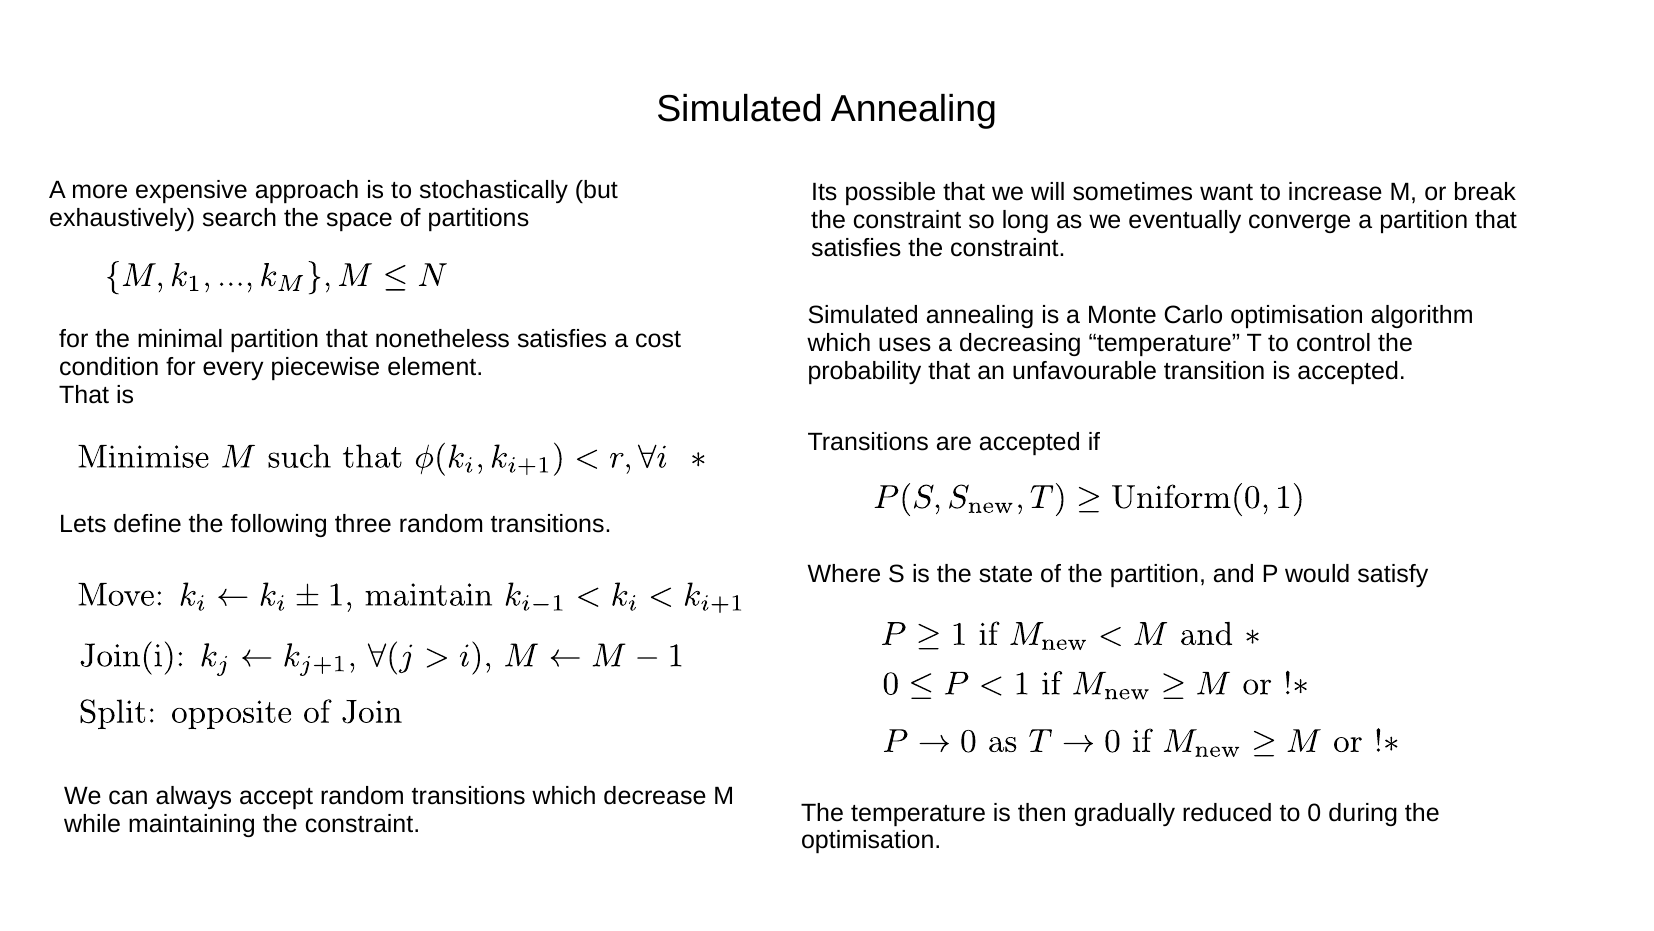

# Simulated Annealing
A more expensive approach is to stochastically (but exhaustively) search the space of partitions
Its possible that we will sometimes want to increase M, or break the constraint so long as we eventually converge a partition that satisfies the constraint.
Simulated annealing is a Monte Carlo optimisation algorithm which uses a decreasing “temperature” T to control the probability that an unfavourable transition is accepted.
for the minimal partition that nonetheless satisfies a cost condition for every piecewise element.
That is
Transitions are accepted if
Lets define the following three random transitions.
Where S is the state of the partition, and P would satisfy
We can always accept random transitions which decrease M while maintaining the constraint.
The temperature is then gradually reduced to 0 during the optimisation.